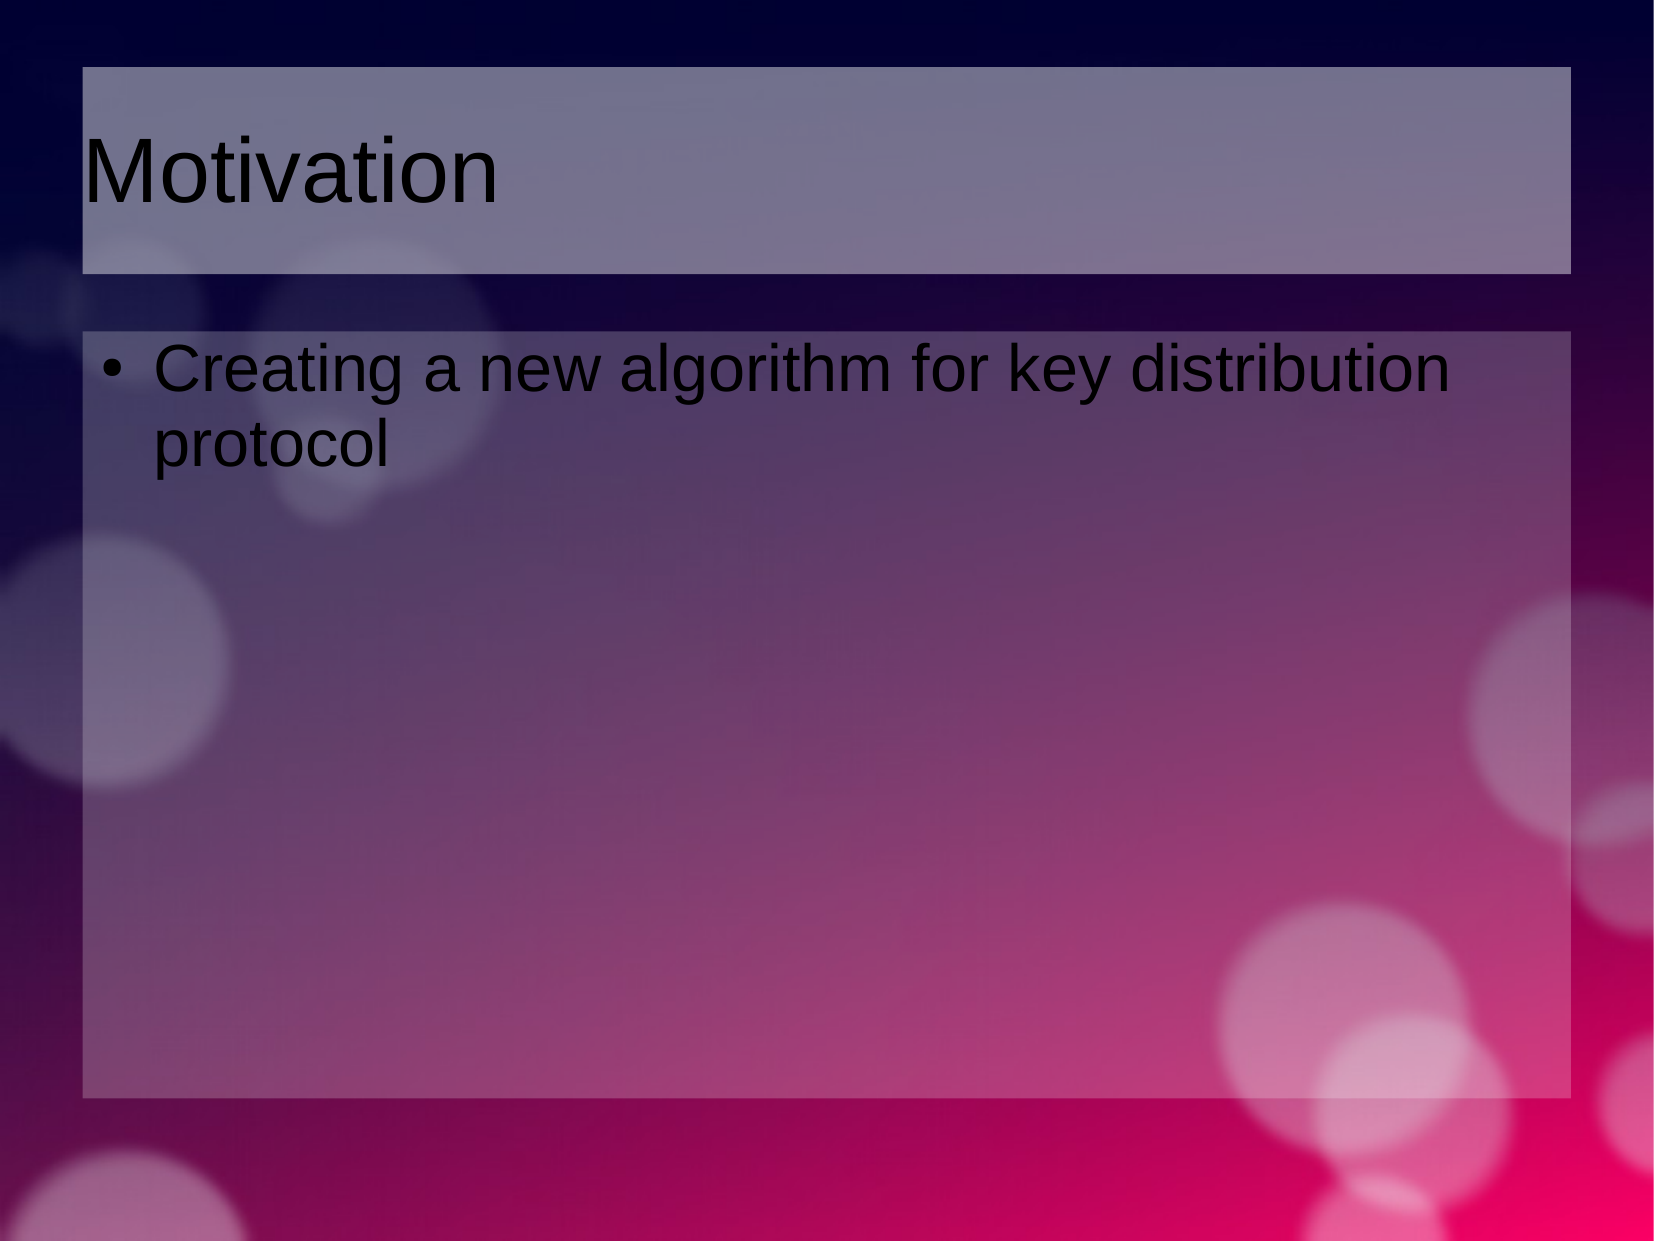

# Motivation
Creating a new algorithm for key distribution protocol